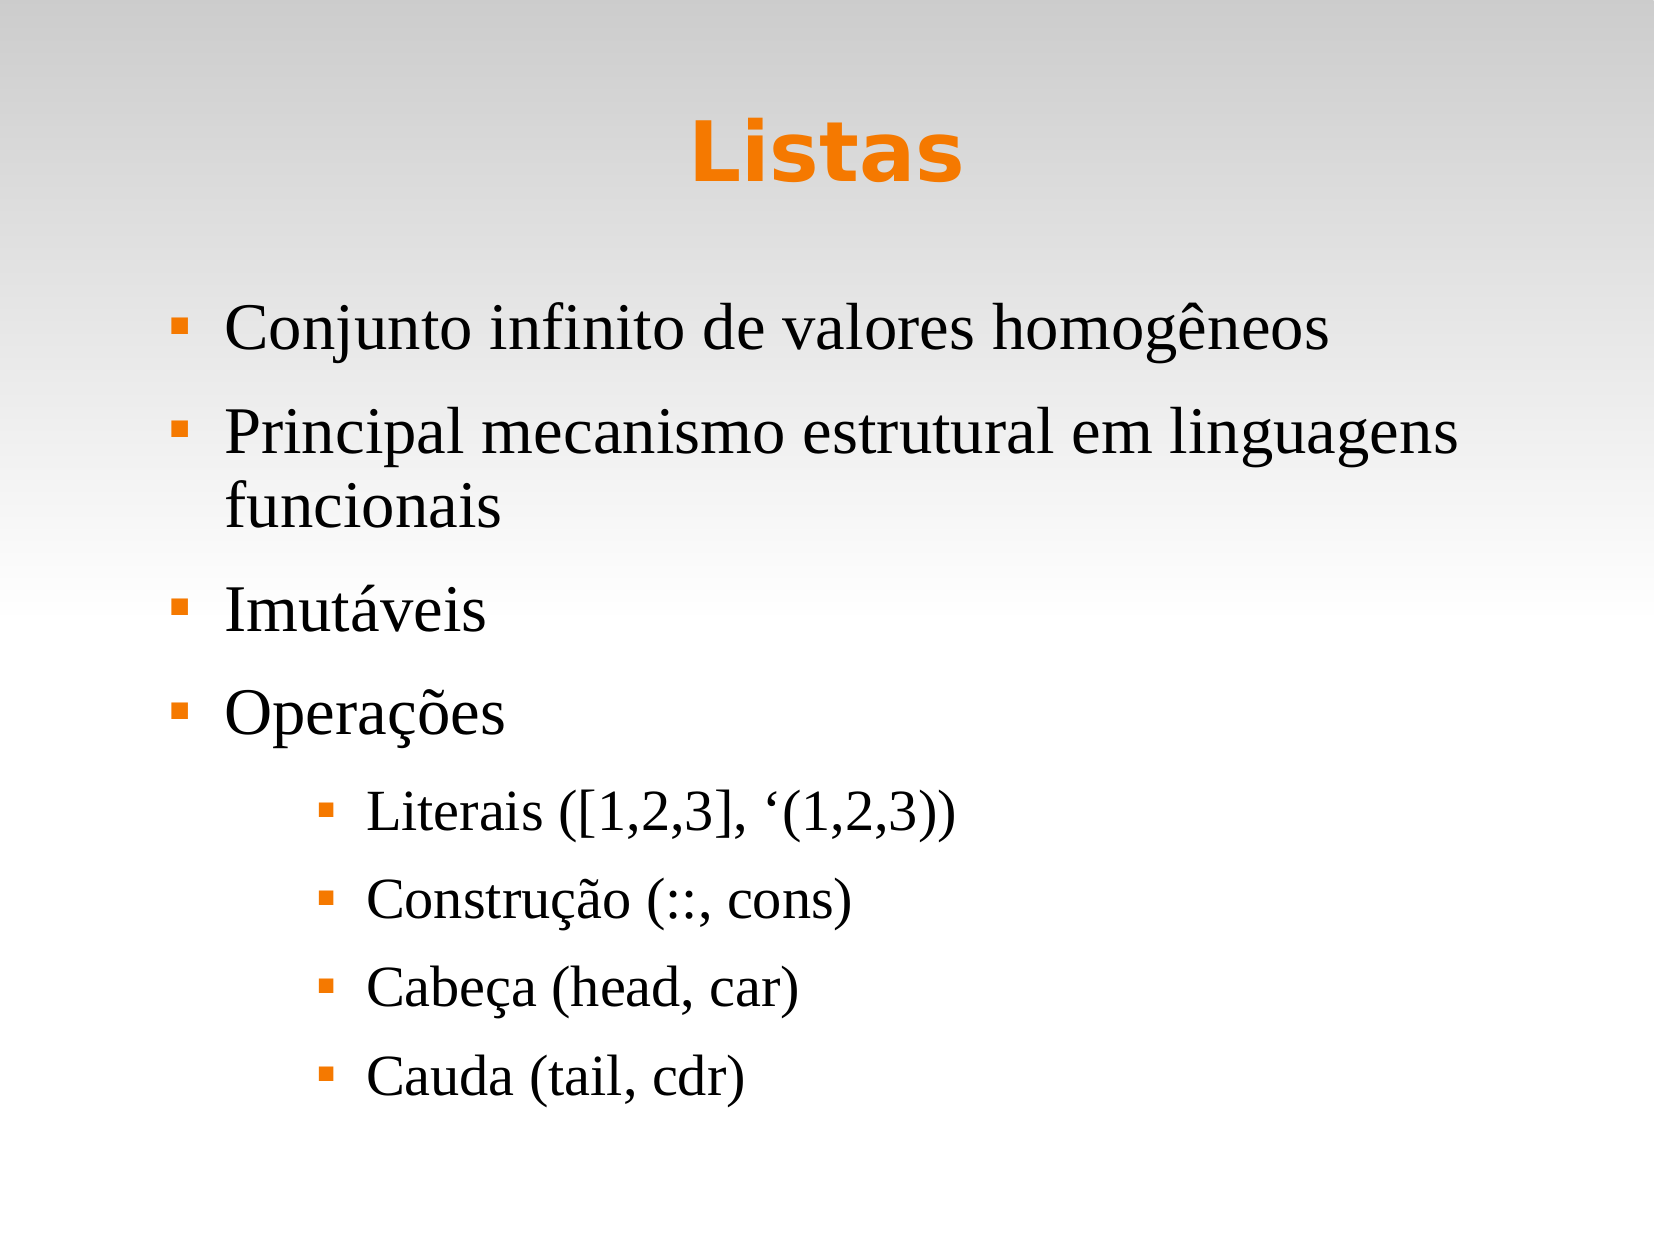

# Listas
Conjunto infinito de valores homogêneos
Principal mecanismo estrutural em linguagens funcionais
Imutáveis
Operações
Literais ([1,2,3], ‘(1,2,3))
Construção (::, cons)
Cabeça (head, car)
Cauda (tail, cdr)